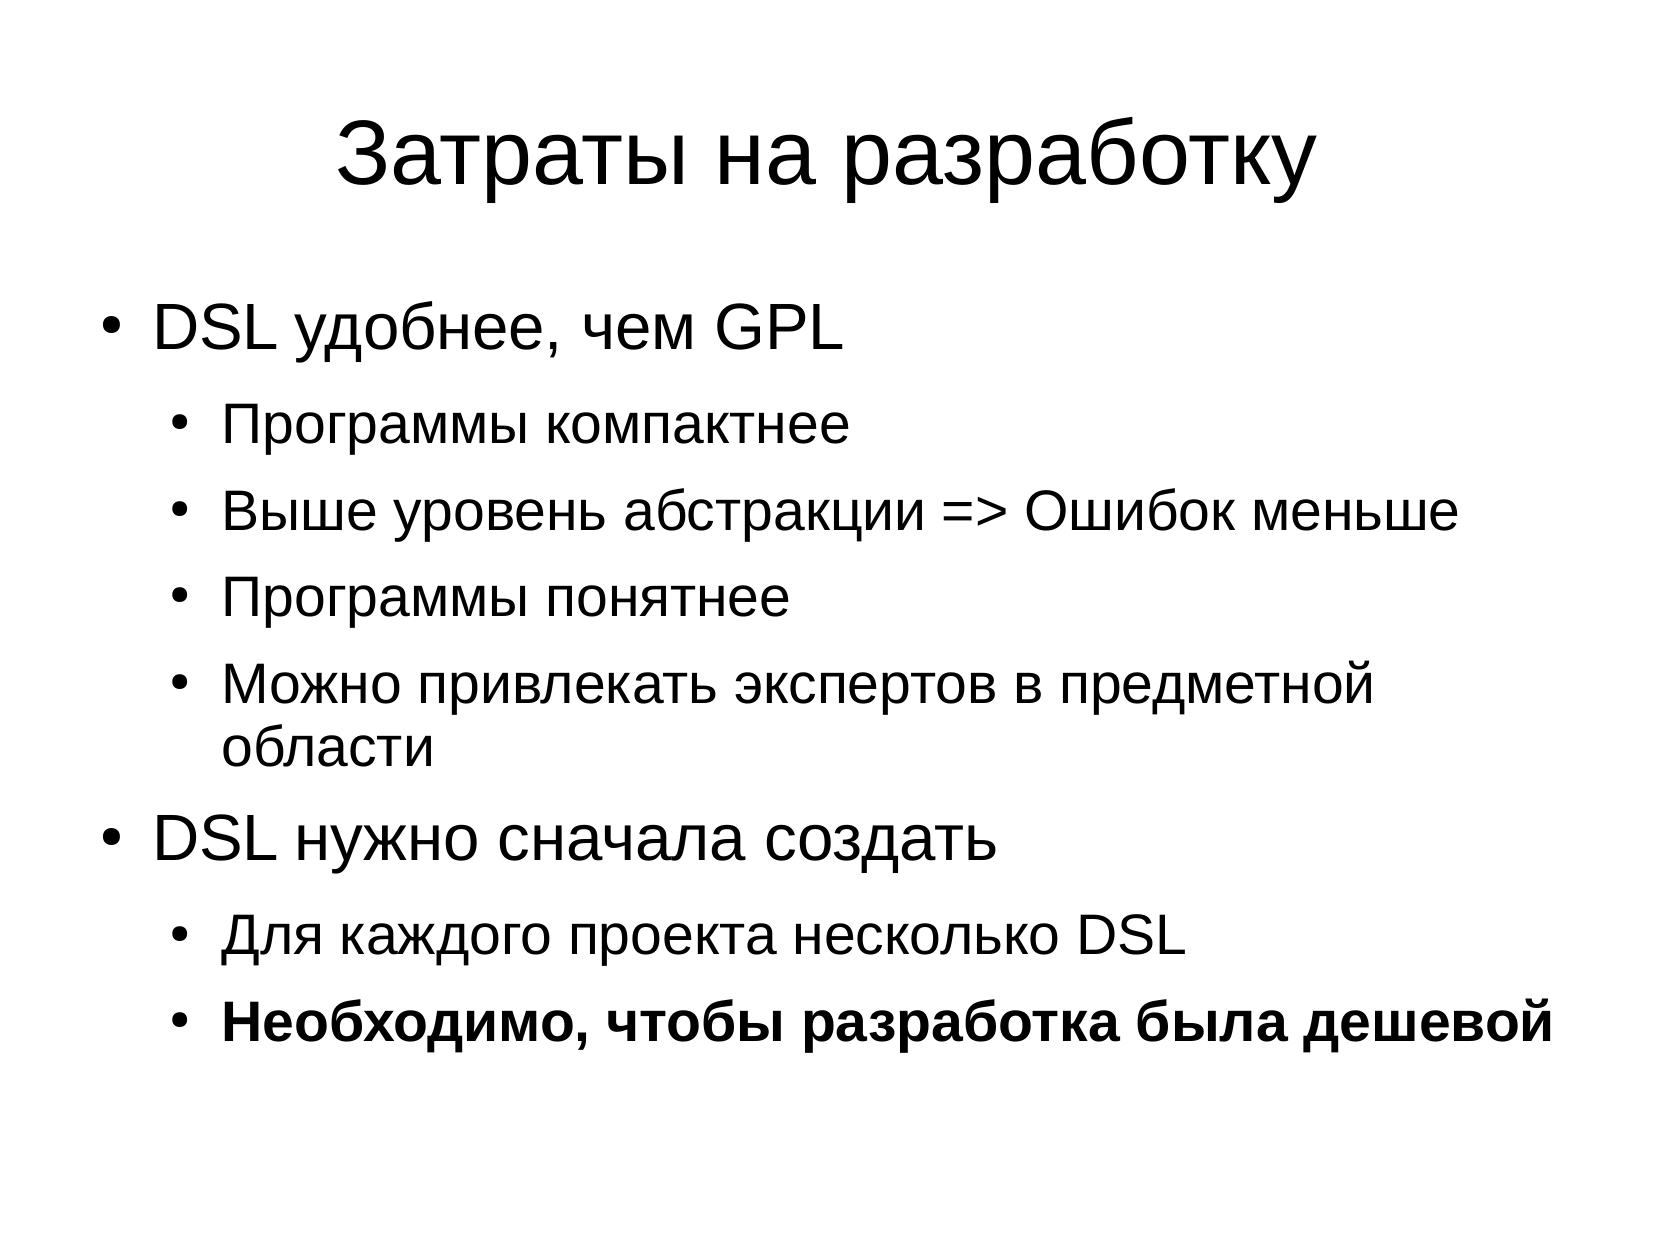

# Затраты на разработку
DSL удобнее, чем GPL
Программы компактнее
Выше уровень абстракции => Ошибок меньше
Программы понятнее
Можно привлекать экспертов в предметной области
DSL нужно сначала создать
Для каждого проекта несколько DSL
Необходимо, чтобы разработка была дешевой